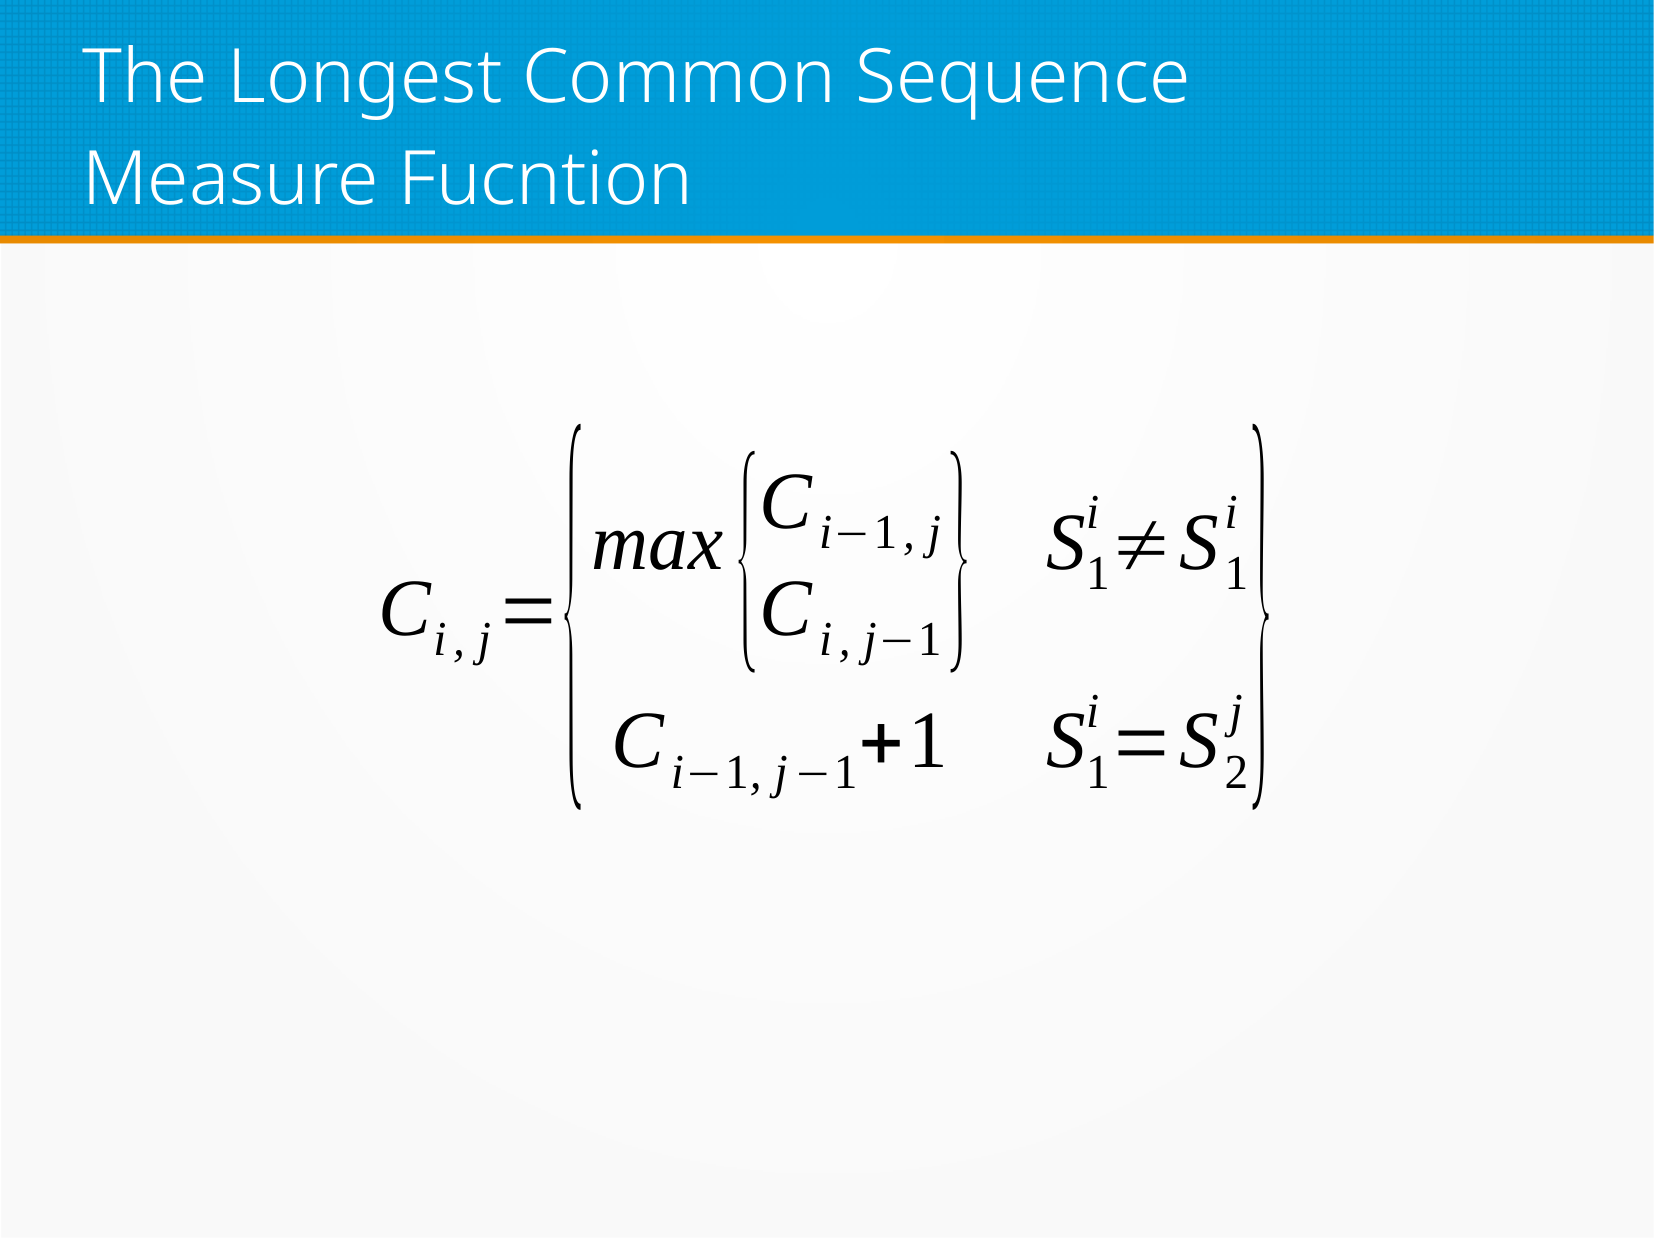

# The Longest Common Sequence Measure Fucntion